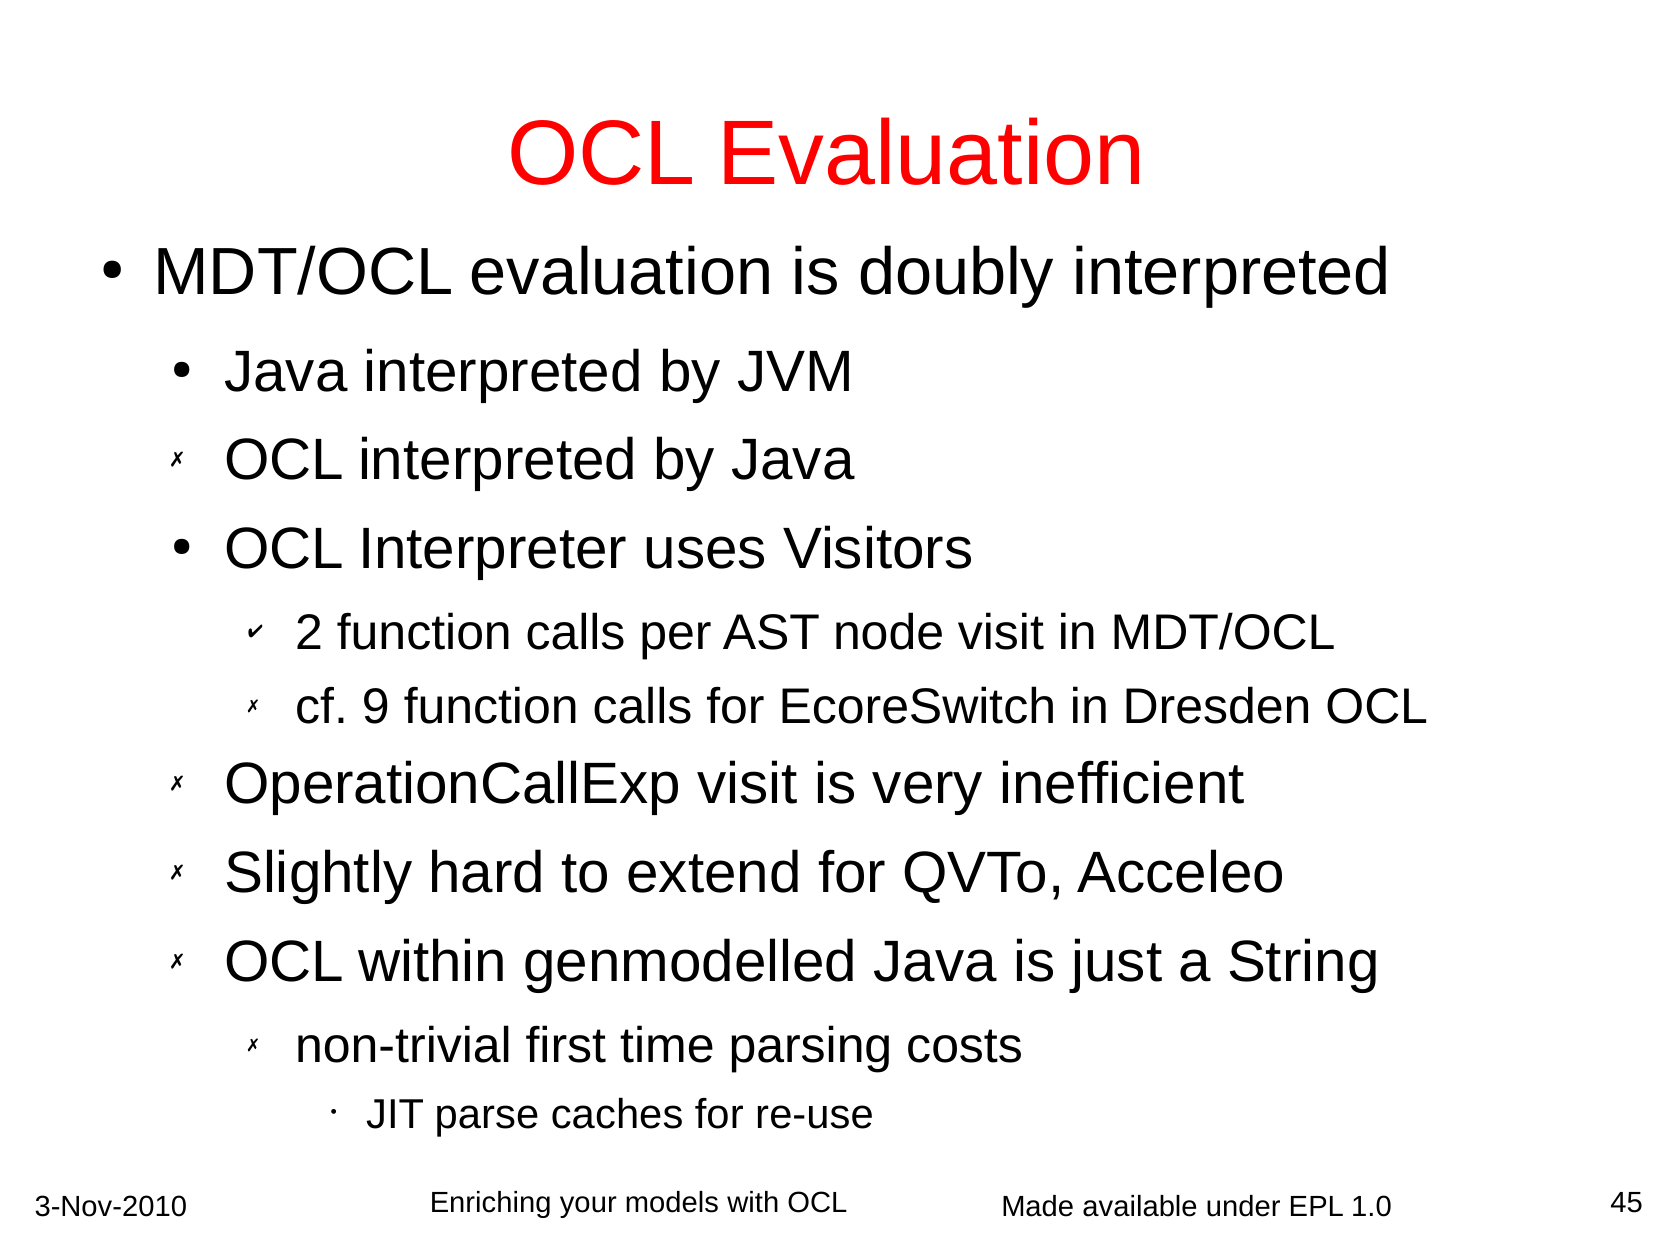

# OCL Evaluation
MDT/OCL evaluation is doubly interpreted
Java interpreted by JVM
OCL interpreted by Java
OCL Interpreter uses Visitors
2 function calls per AST node visit in MDT/OCL
cf. 9 function calls for EcoreSwitch in Dresden OCL
OperationCallExp visit is very inefficient
Slightly hard to extend for QVTo, Acceleo
OCL within genmodelled Java is just a String
non-trivial first time parsing costs
JIT parse caches for re-use
Enriching your models with OCL
45
3-Nov-2010